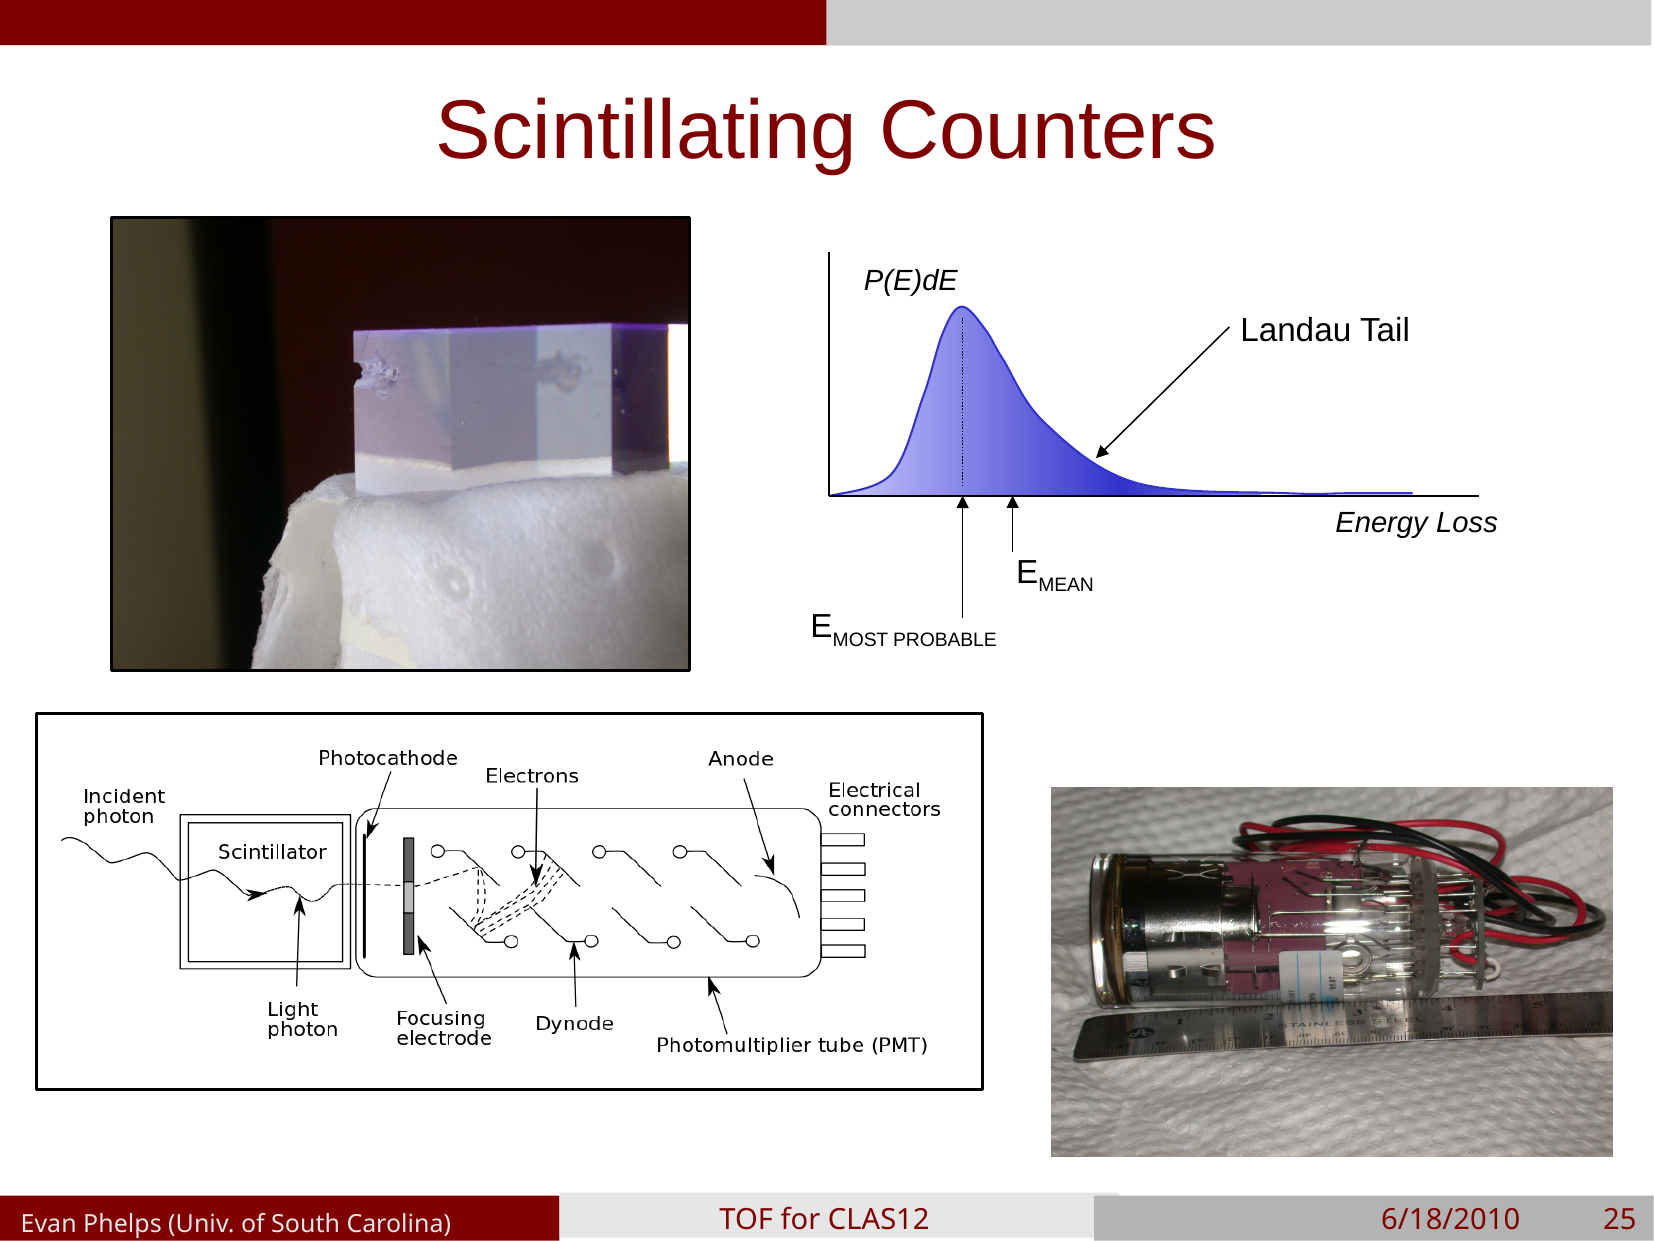

# Scintillating Counters
P(E)dE
Landau Tail
Energy Loss
EMEAN
EMOST PROBABLE
TOF for CLAS12
25